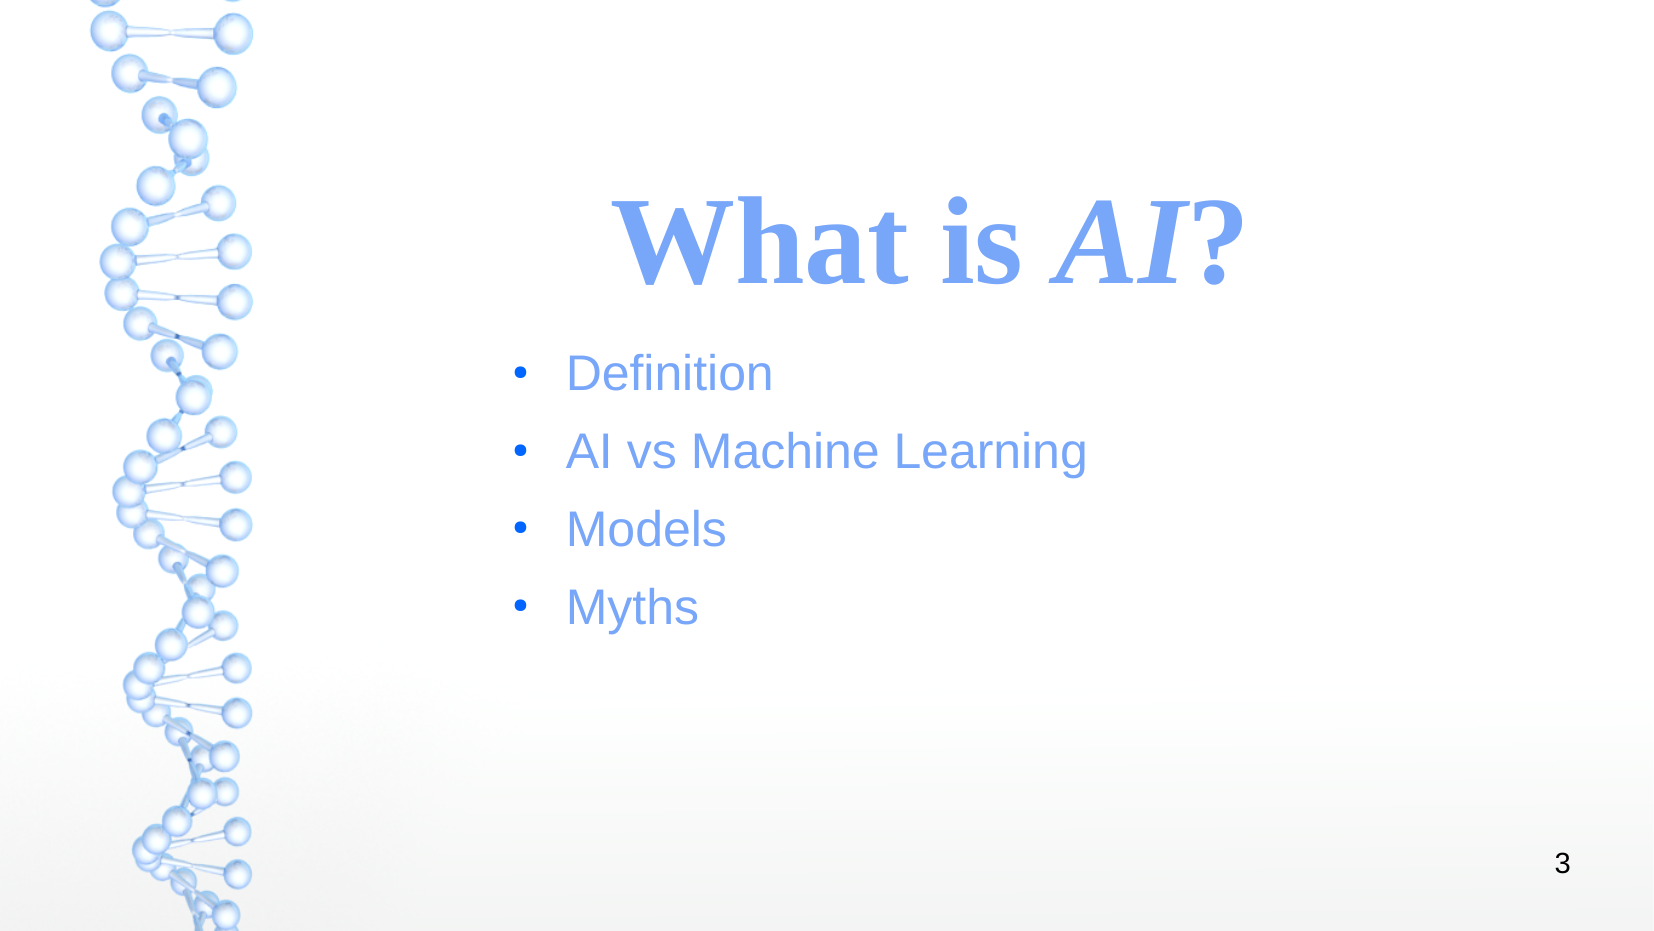

# What is AI?
Definition
AI vs Machine Learning
Models
Myths
3